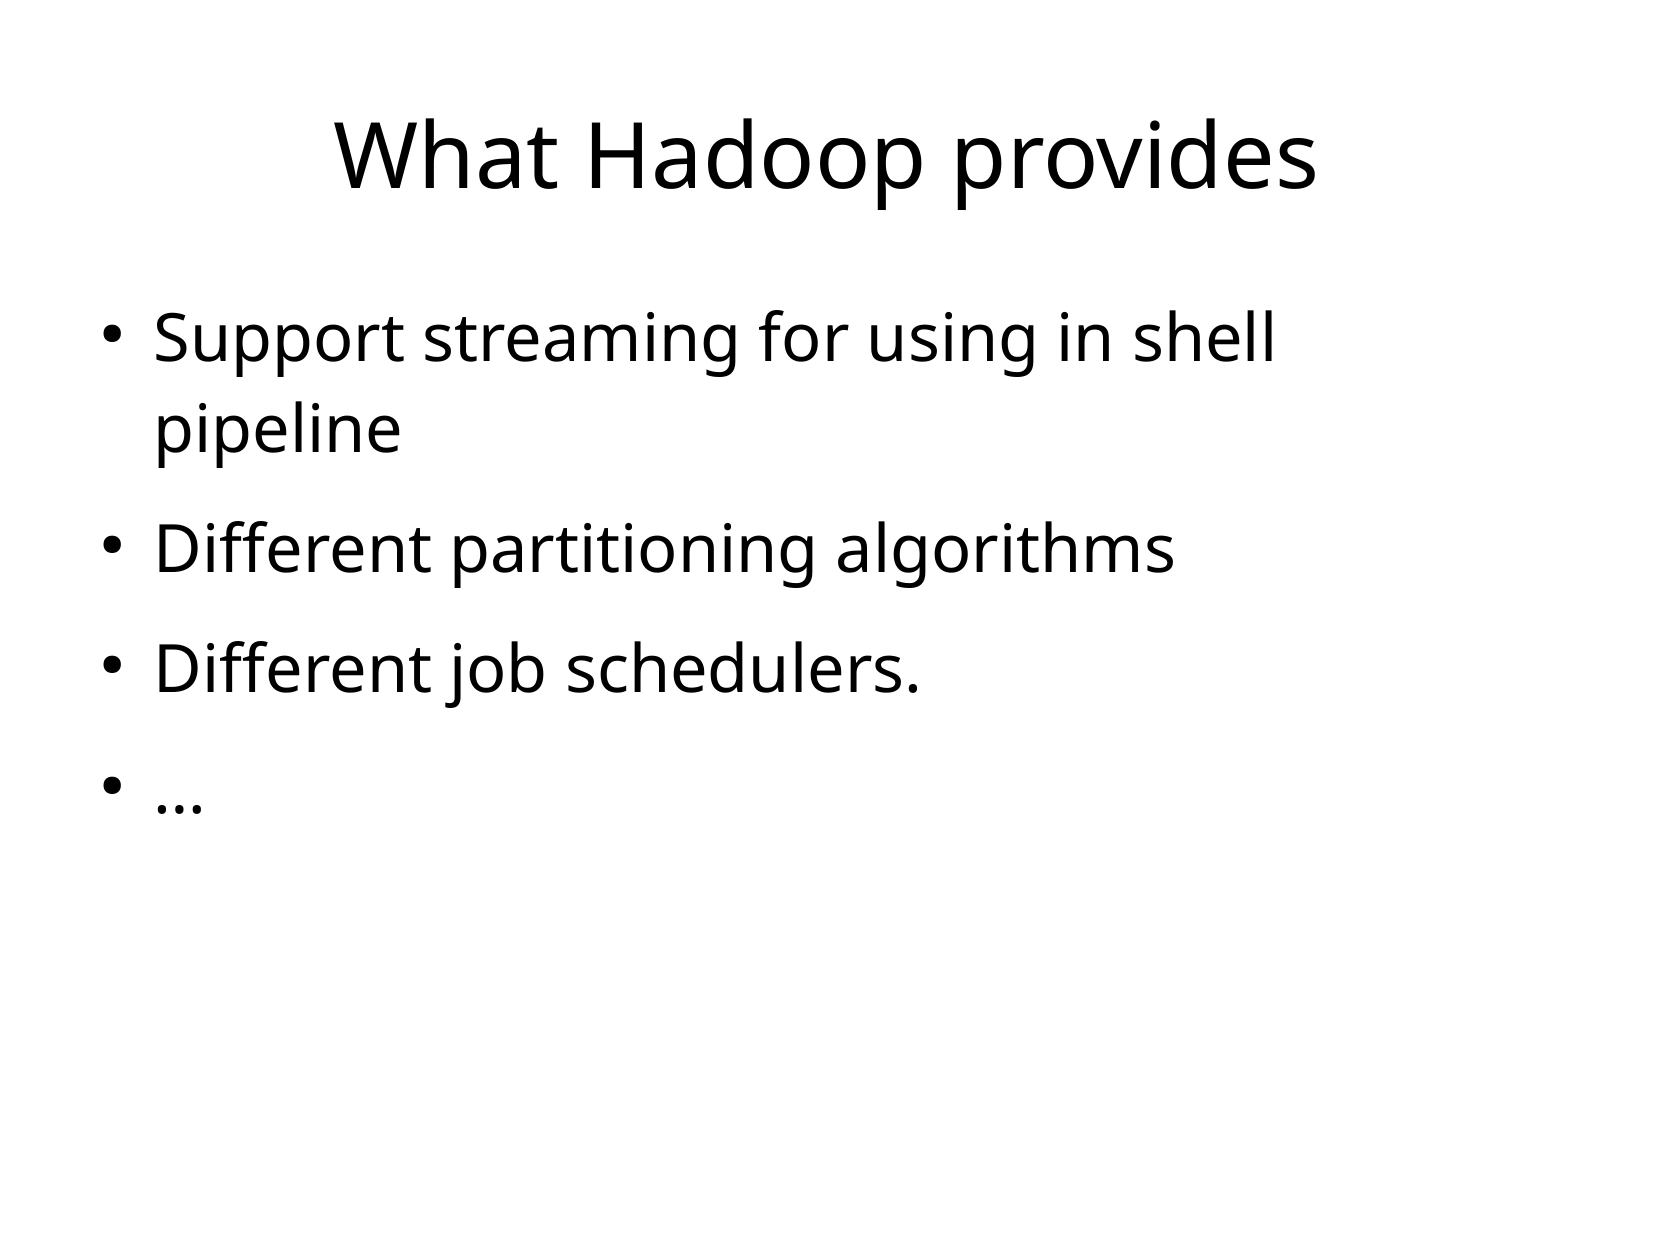

# What Hadoop provides
Support streaming for using in shell pipeline
Different partitioning algorithms
Different job schedulers.
…